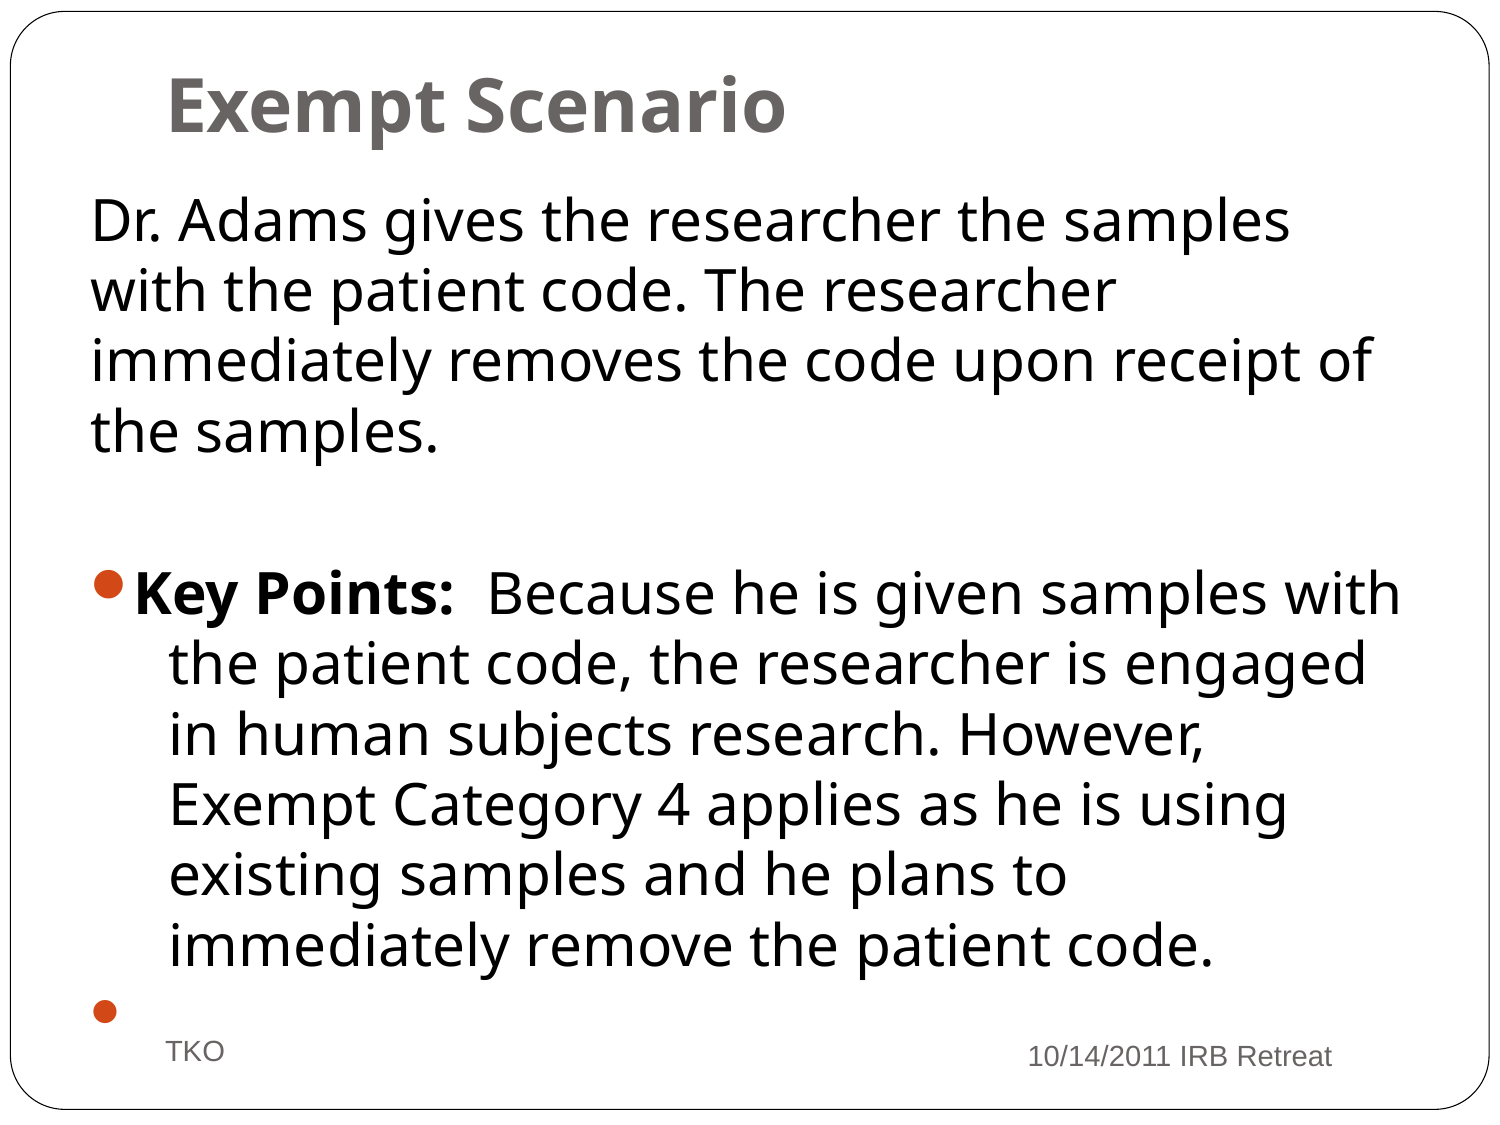

# Exempt Scenario
Dr. Adams gives the researcher the samples with the patient code. The researcher immediately removes the code upon receipt of the samples.
Key Points: Because he is given samples with the patient code, the researcher is engaged in human subjects research. However, Exempt Category 4 applies as he is using existing samples and he plans to immediately remove the patient code.
TKO
10/14/2011 IRB Retreat